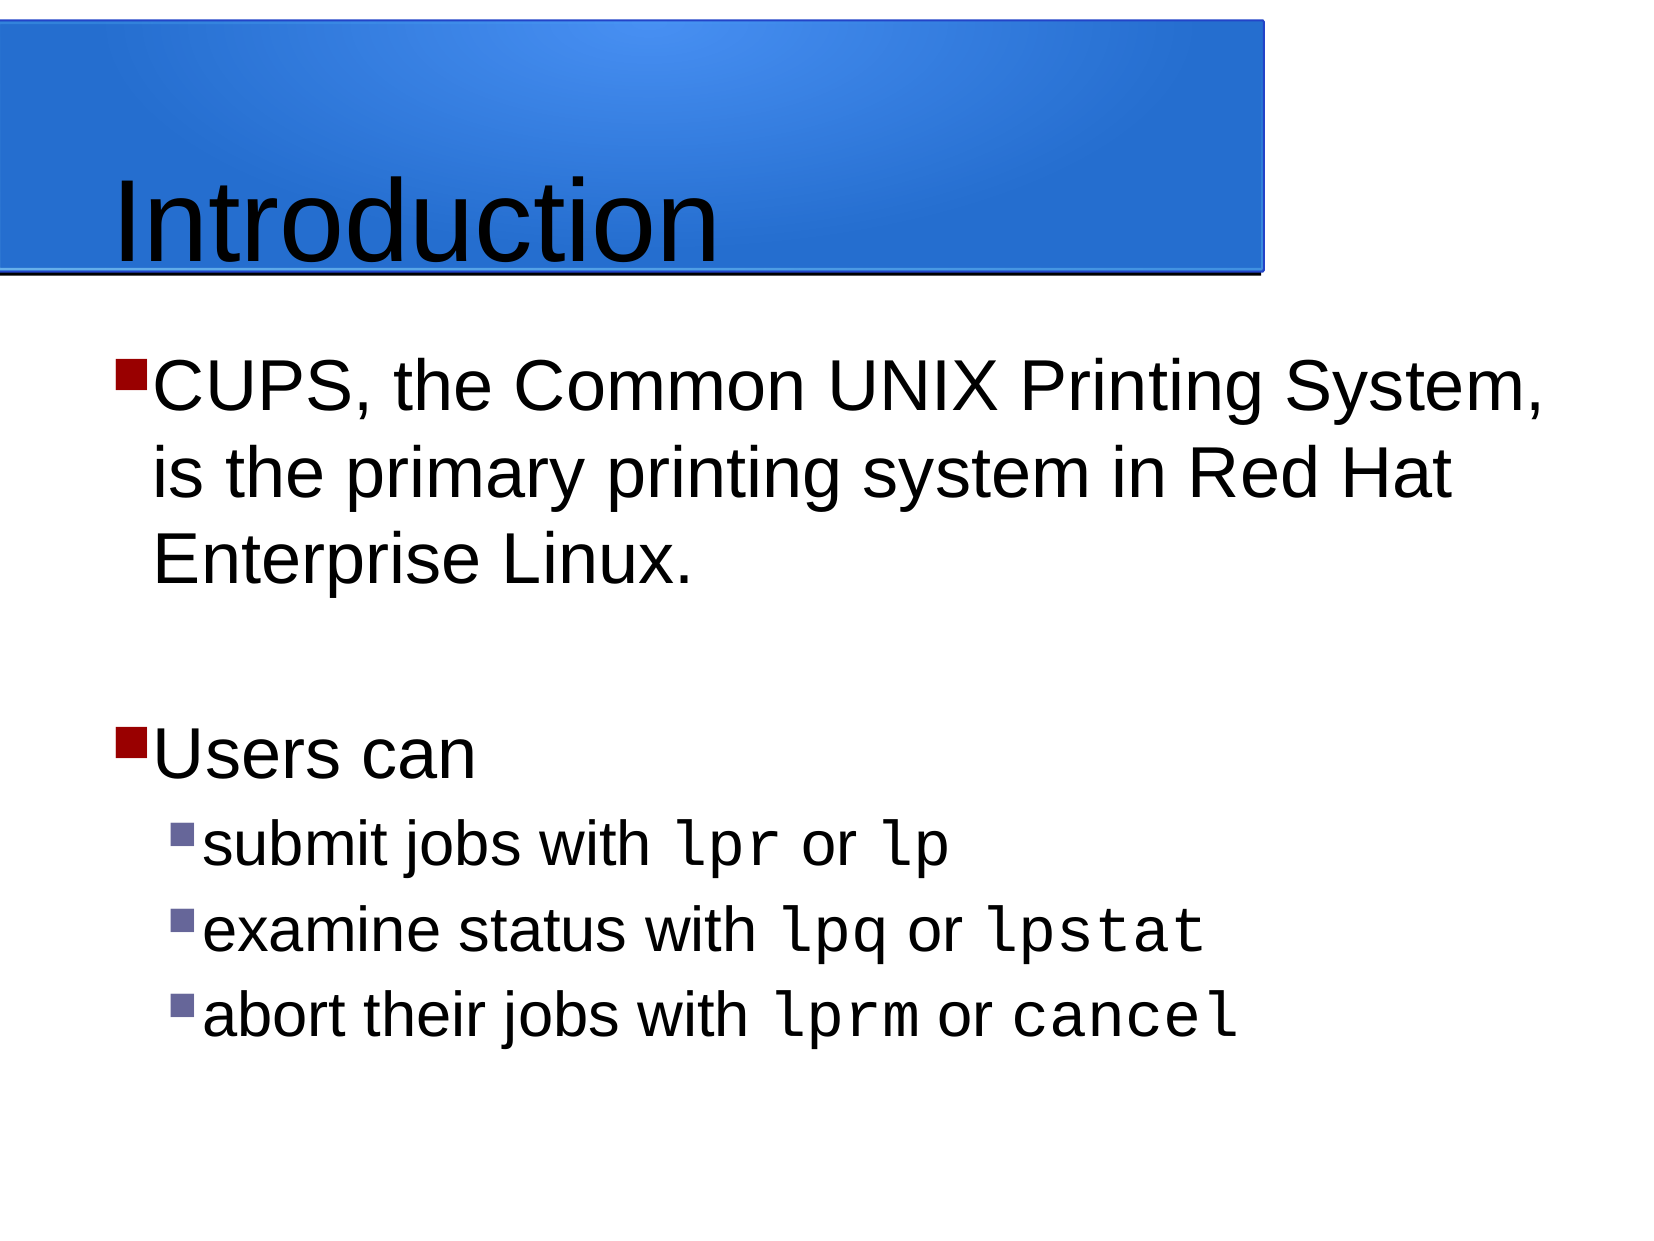

# Introduction
CUPS, the Common UNIX Printing System, is the primary printing system in Red Hat Enterprise Linux.
Users can
submit jobs with lpr or lp
examine status with lpq or lpstat
abort their jobs with lprm or cancel